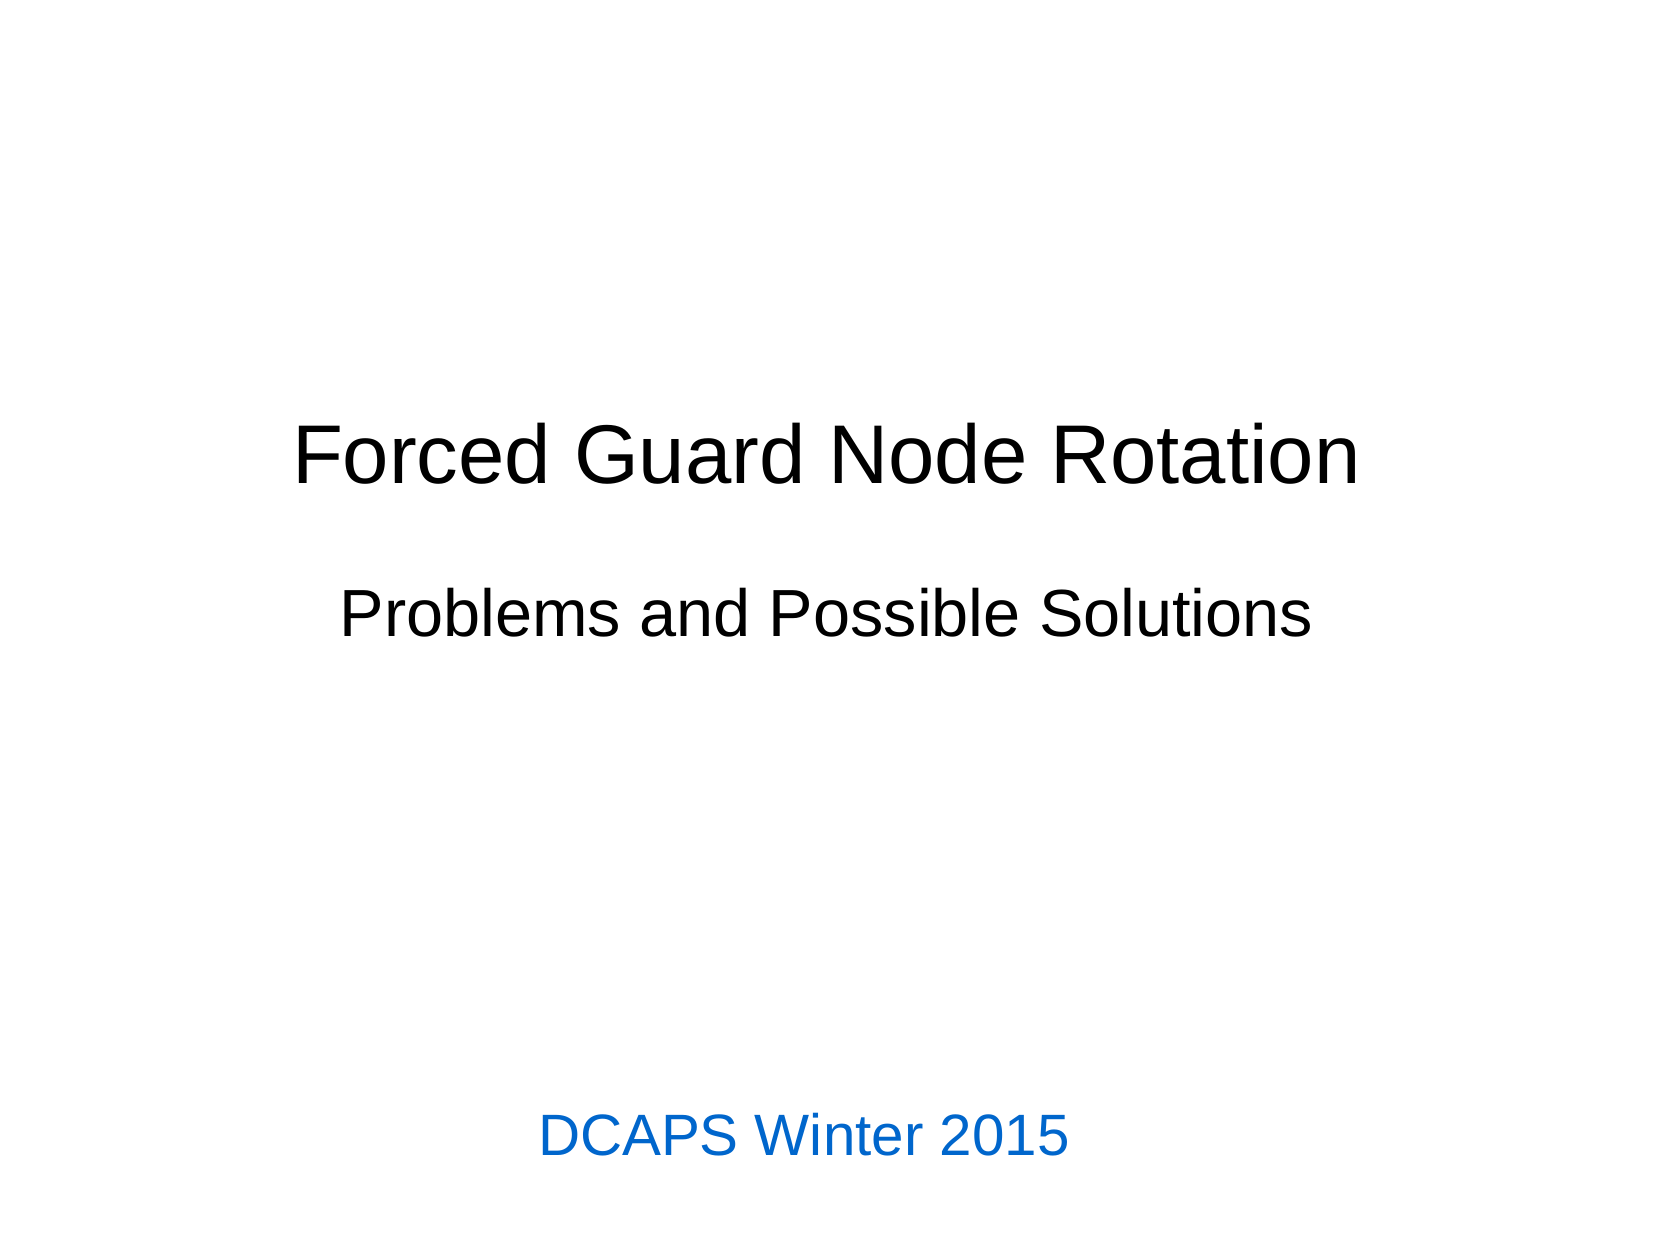

# Forced Guard Node Rotation
Problems and Possible Solutions
DCAPS Winter 2015